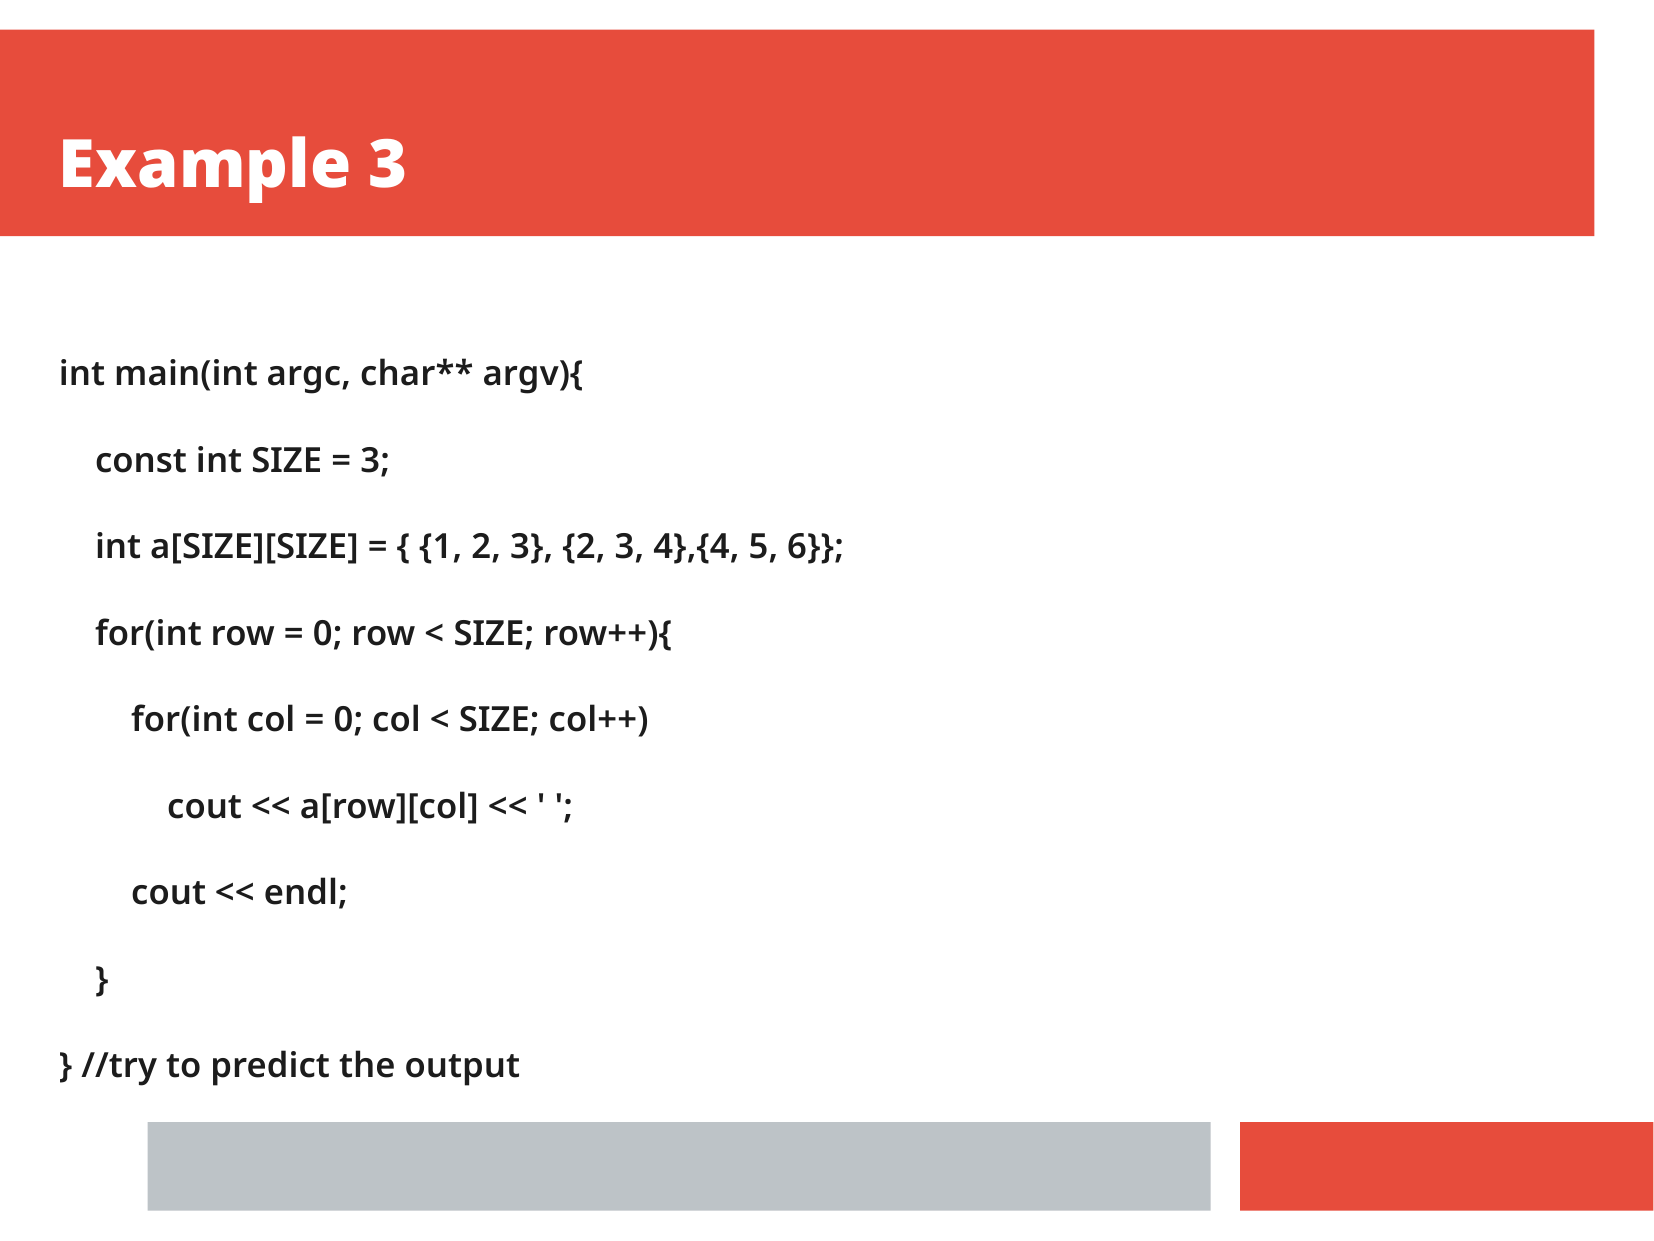

# Example 3
int main(int argc, char** argv){
 const int SIZE = 3;
 int a[SIZE][SIZE] = { {1, 2, 3}, {2, 3, 4},{4, 5, 6}};
 for(int row = 0; row < SIZE; row++){
 for(int col = 0; col < SIZE; col++)
 cout << a[row][col] << ' ';
 cout << endl;
 }
} //try to predict the output